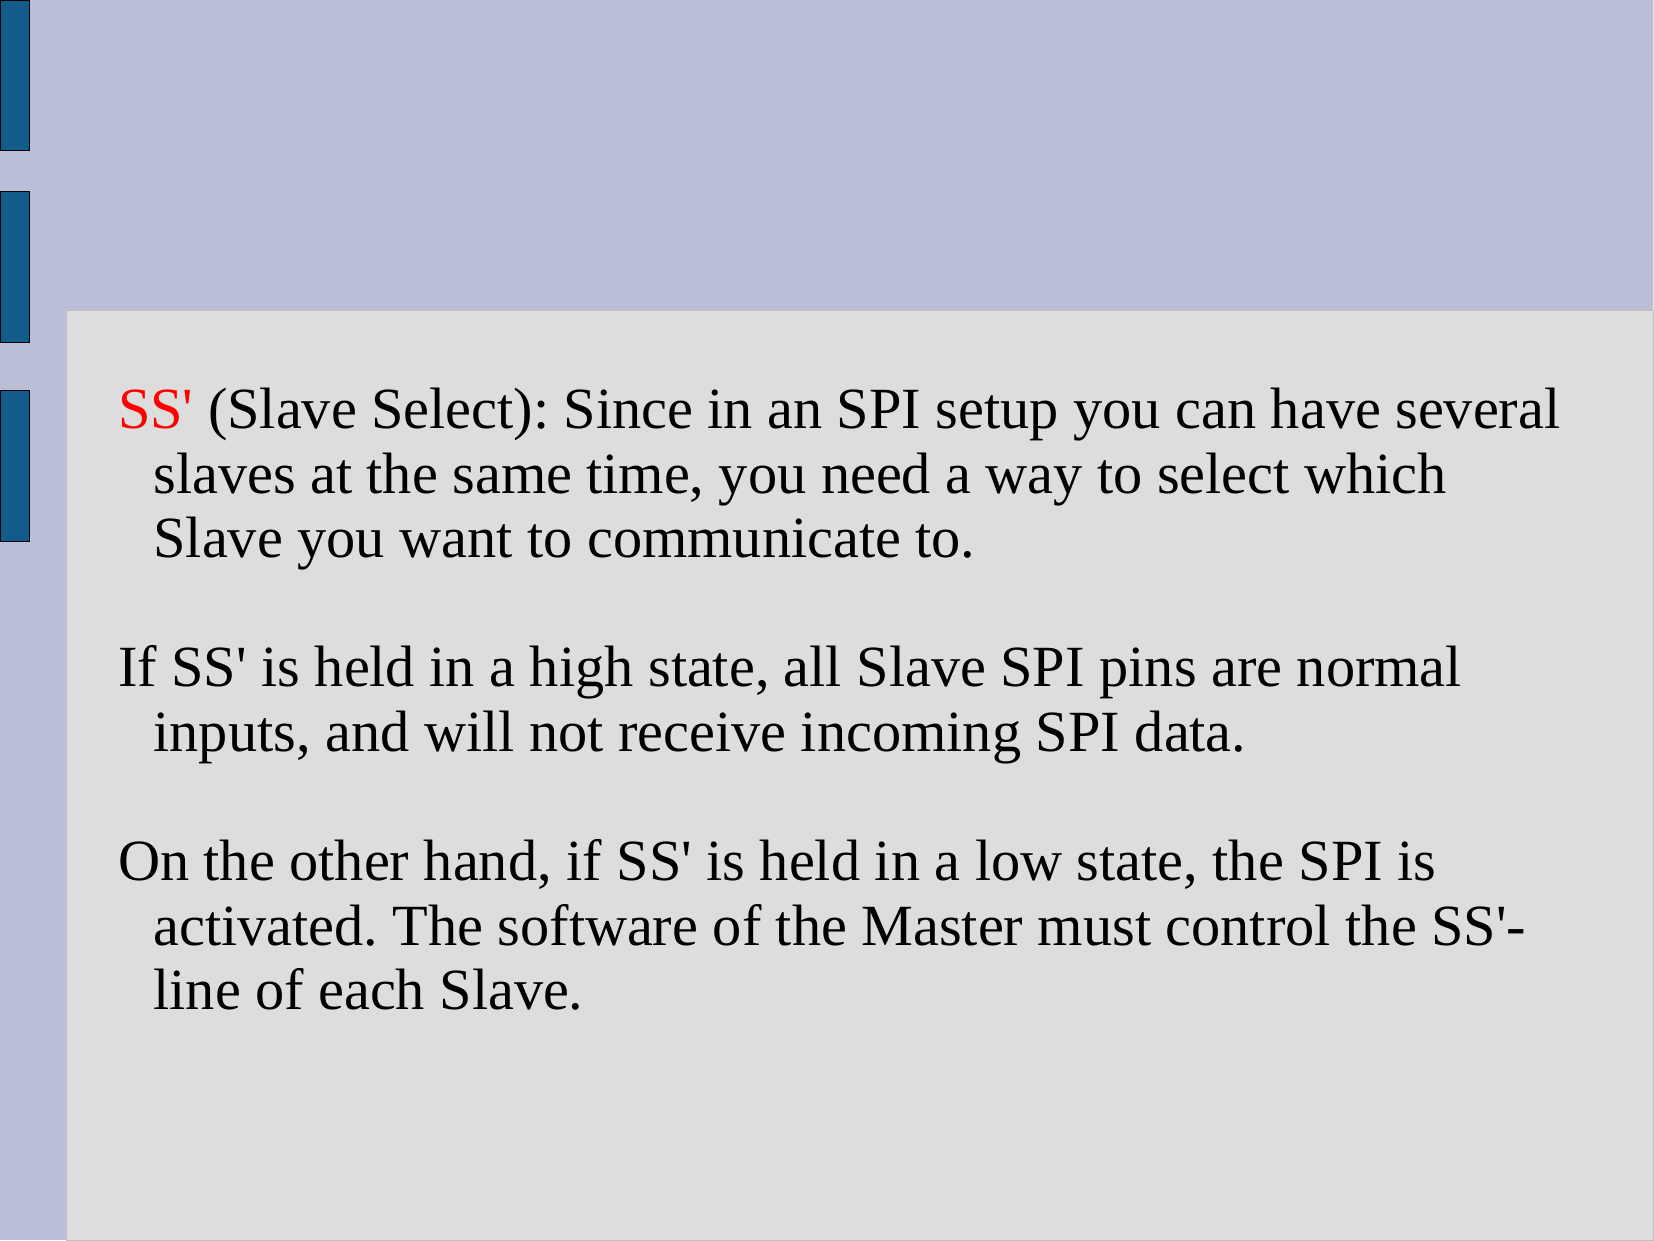

# SS' (Slave Select): Since in an SPI setup you can have several slaves at the same time, you need a way to select which Slave you want to communicate to.
If SS' is held in a high state, all Slave SPI pins are normal inputs, and will not receive incoming SPI data.
On the other hand, if SS' is held in a low state, the SPI is activated. The software of the Master must control the SS'-line of each Slave.